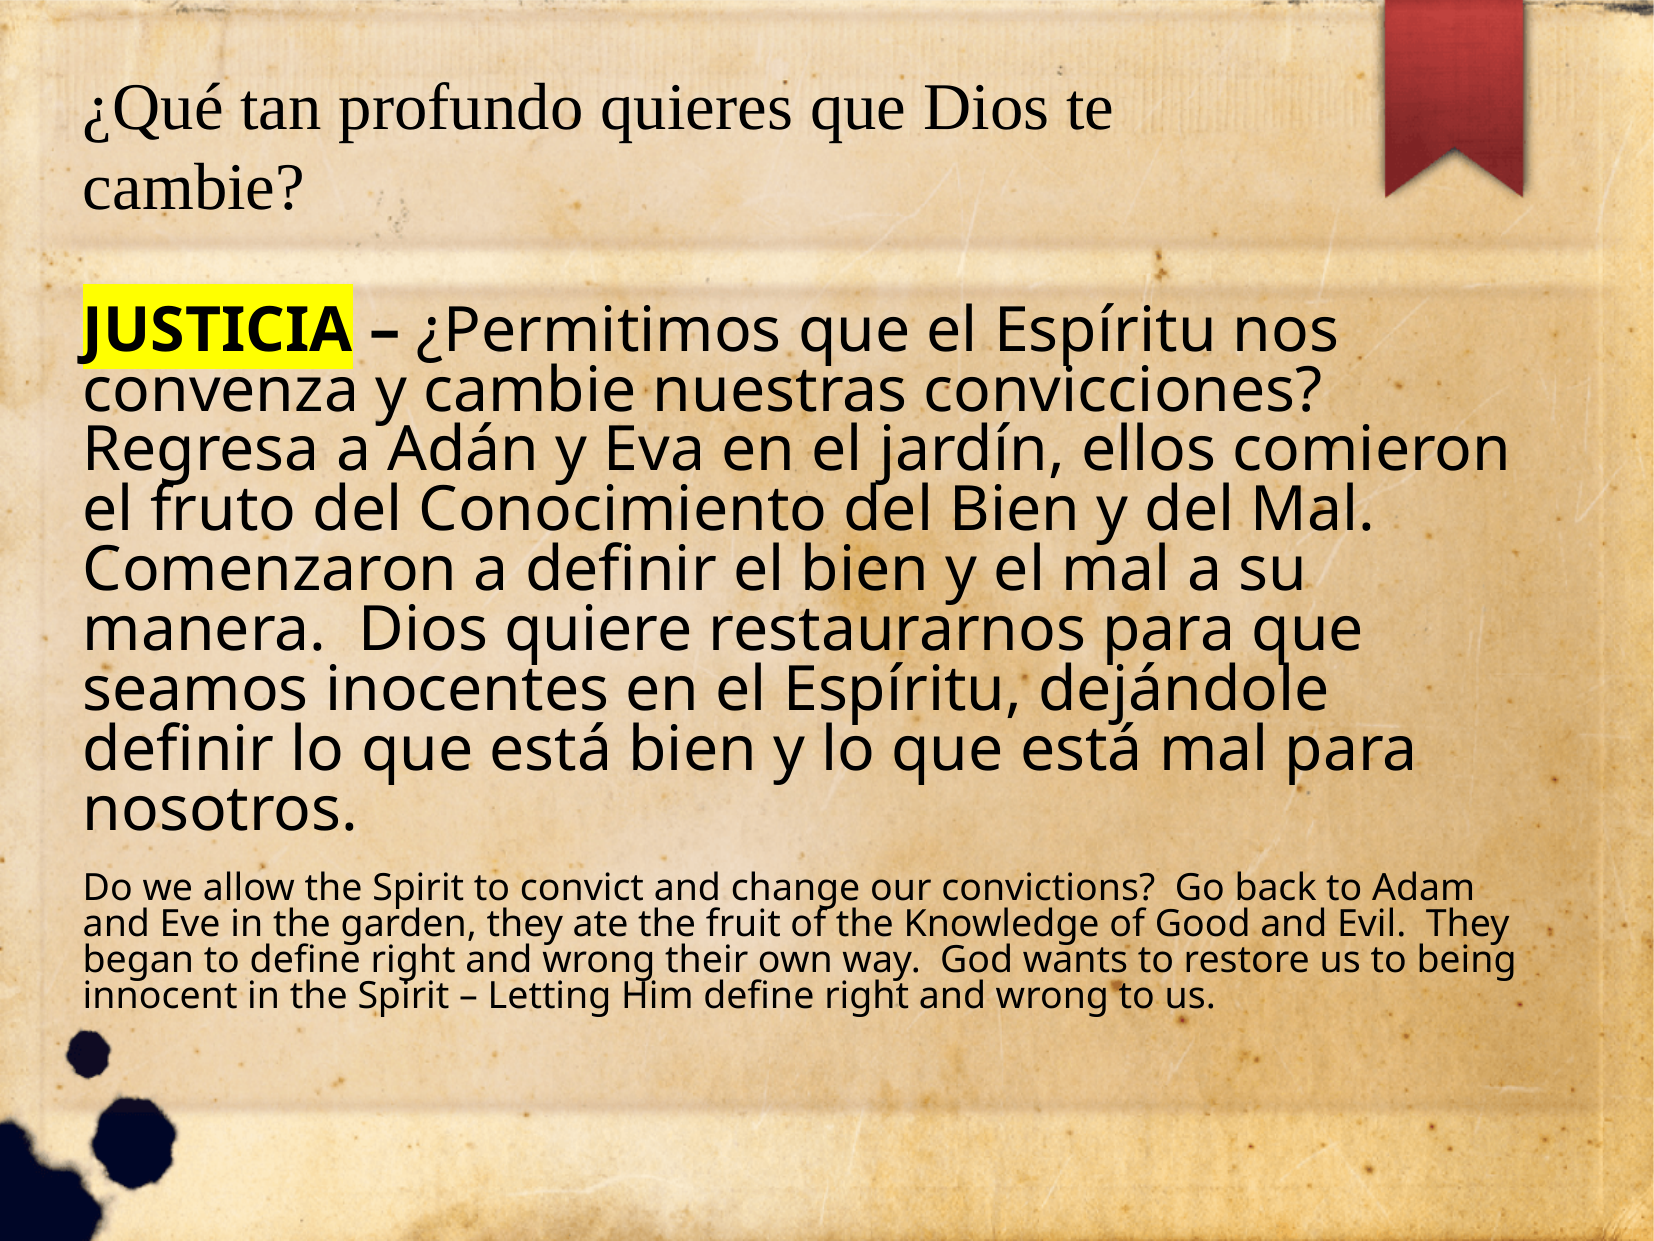

# ¿Qué tan profundo quieres que Dios te cambie?
JUSTICIA – ¿Permitimos que el Espíritu nos convenza y cambie nuestras convicciones? Regresa a Adán y Eva en el jardín, ellos comieron el fruto del Conocimiento del Bien y del Mal. Comenzaron a definir el bien y el mal a su manera. Dios quiere restaurarnos para que seamos inocentes en el Espíritu, dejándole definir lo que está bien y lo que está mal para nosotros.
Do we allow the Spirit to convict and change our convictions? Go back to Adam and Eve in the garden, they ate the fruit of the Knowledge of Good and Evil. They began to define right and wrong their own way. God wants to restore us to being innocent in the Spirit – Letting Him define right and wrong to us.